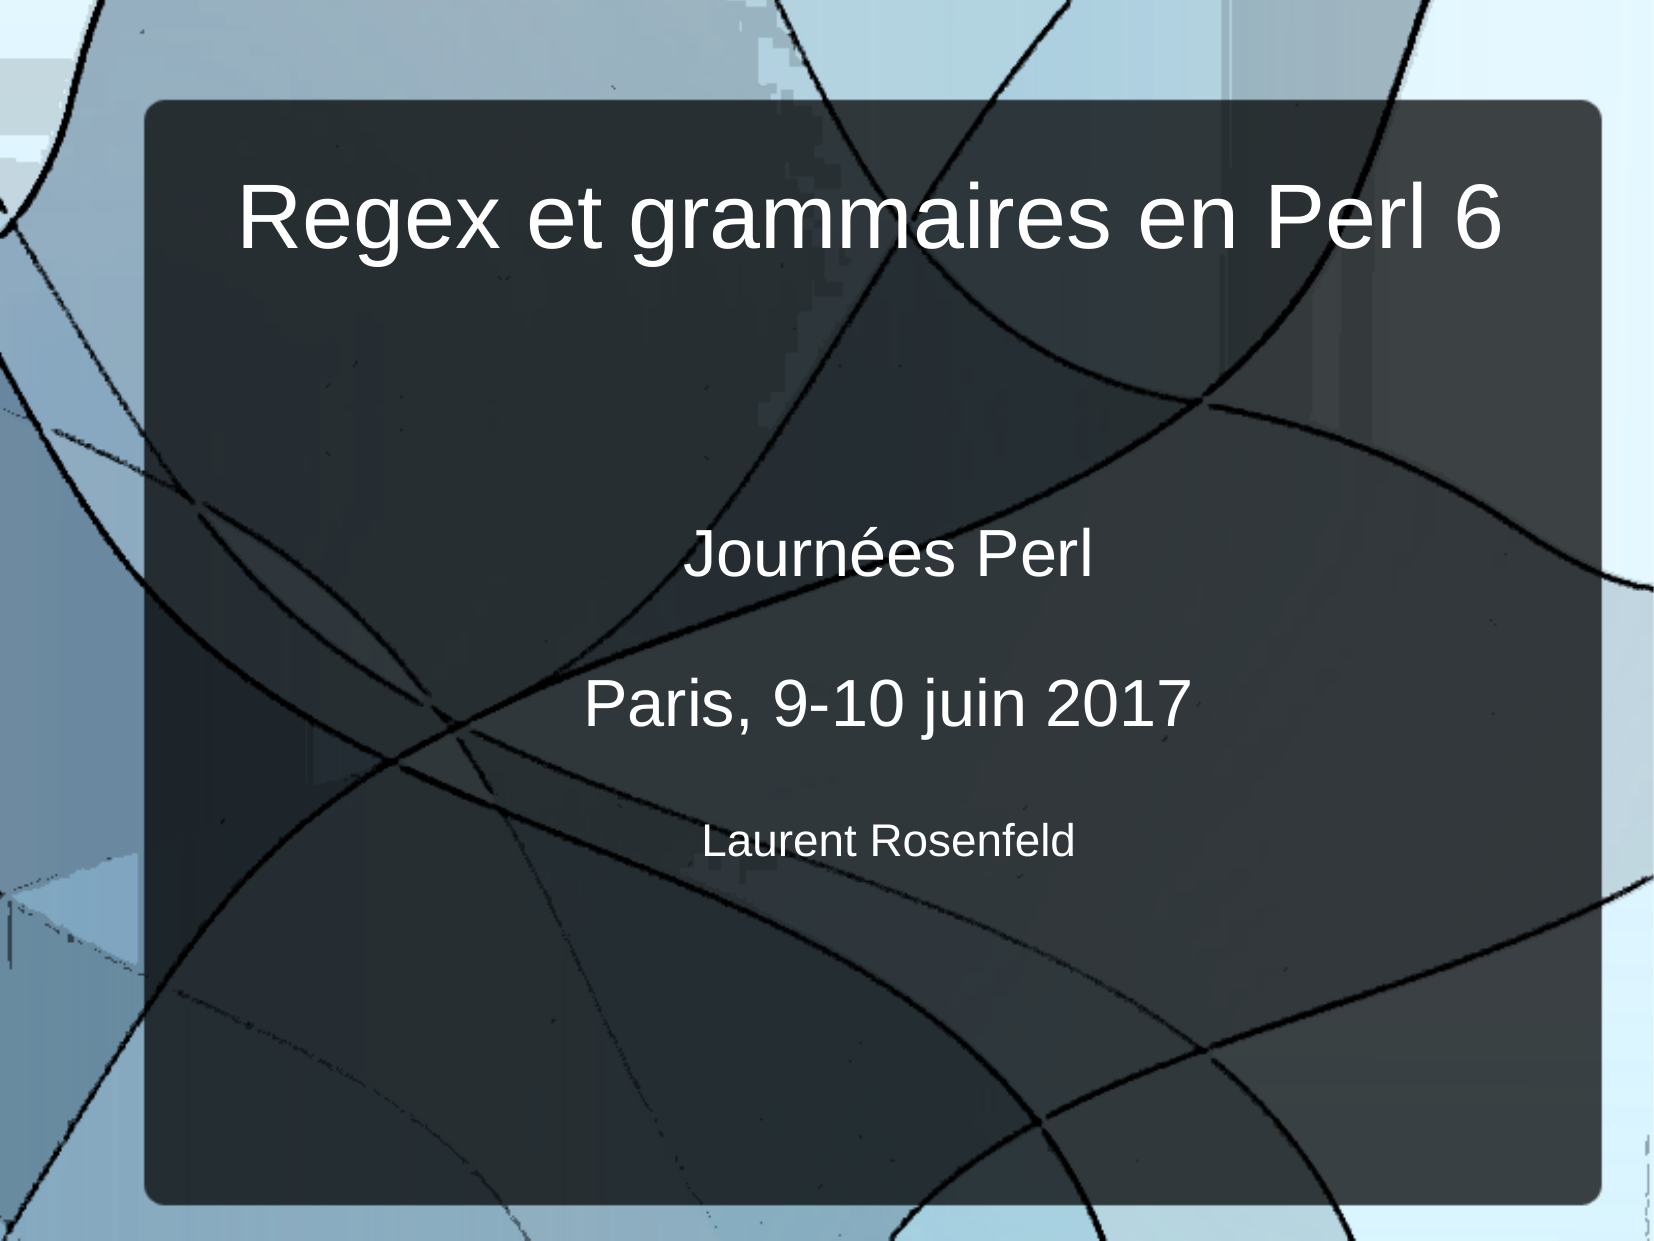

# Regex et grammaires en Perl 6
Journées Perl
Paris, 9-10 juin 2017
Laurent Rosenfeld